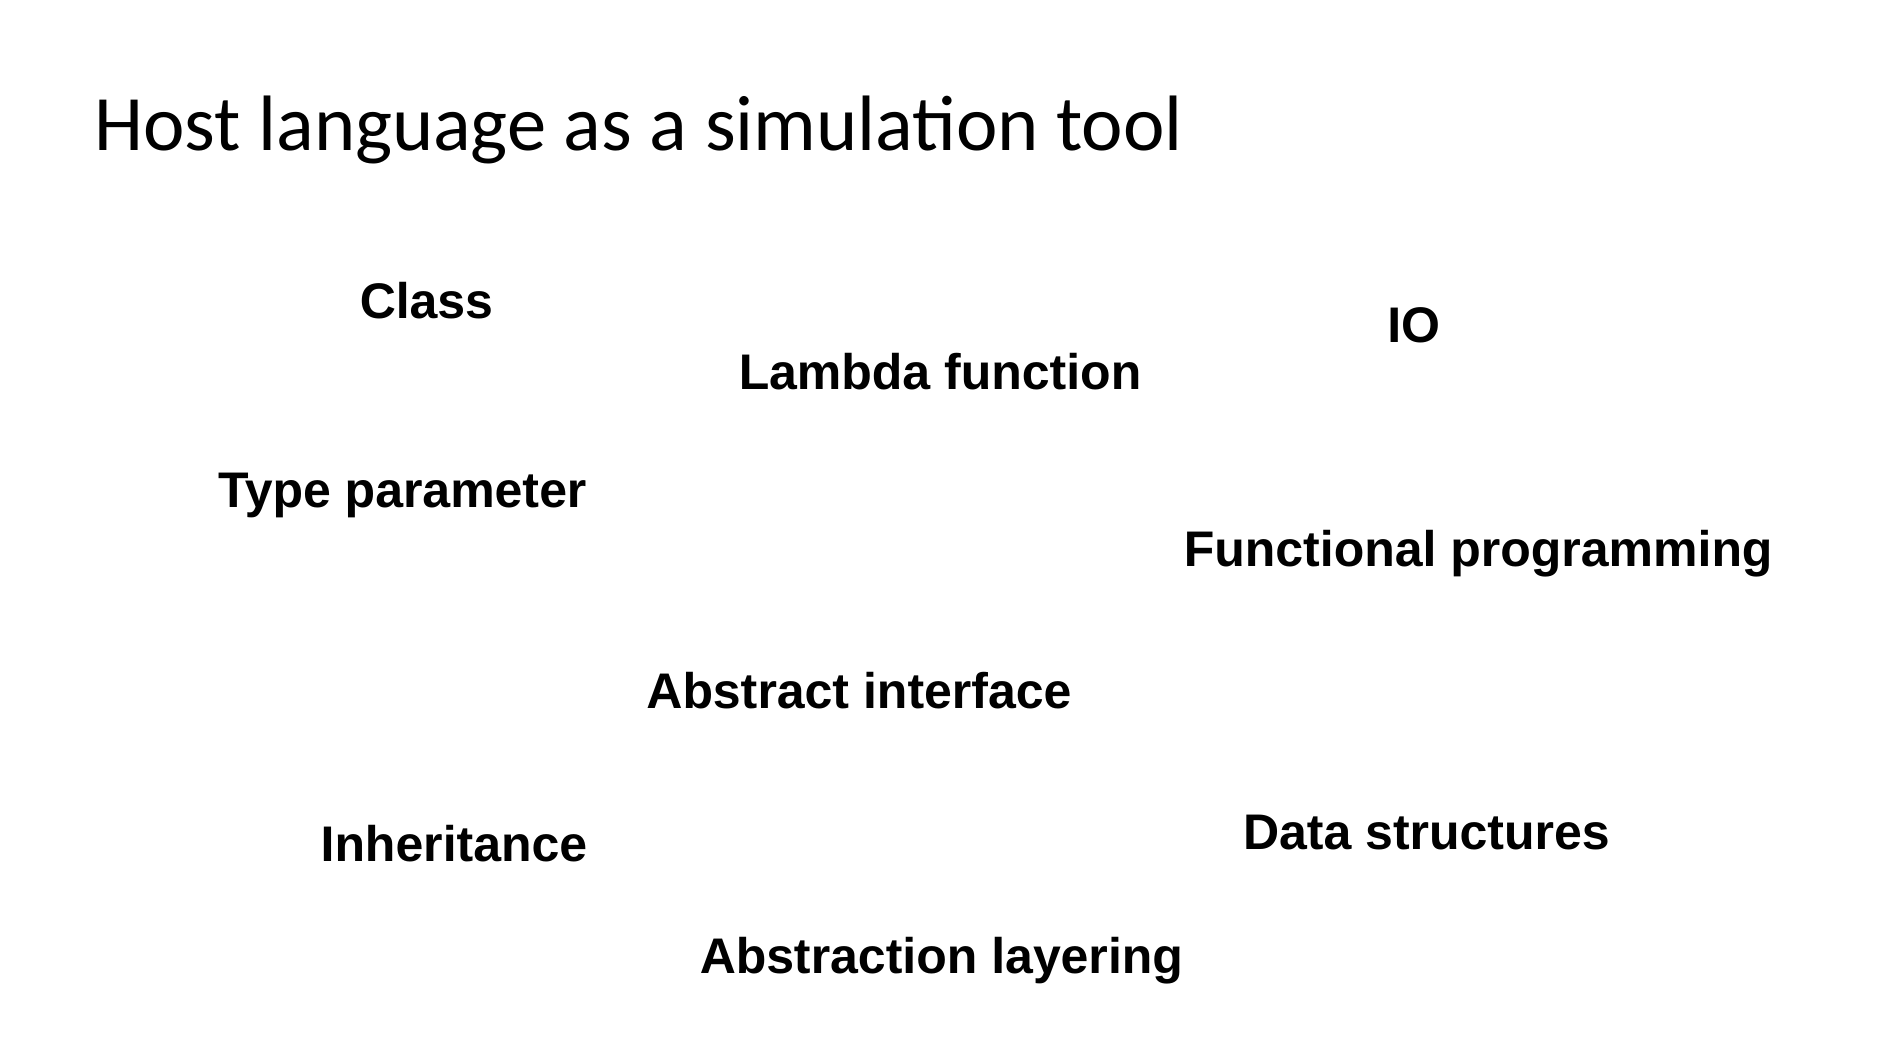

# Host language as a simulation tool
Class
IO
Lambda function
Type parameter
Functional programming
Abstract interface
Data structures
Inheritance
Abstraction layering